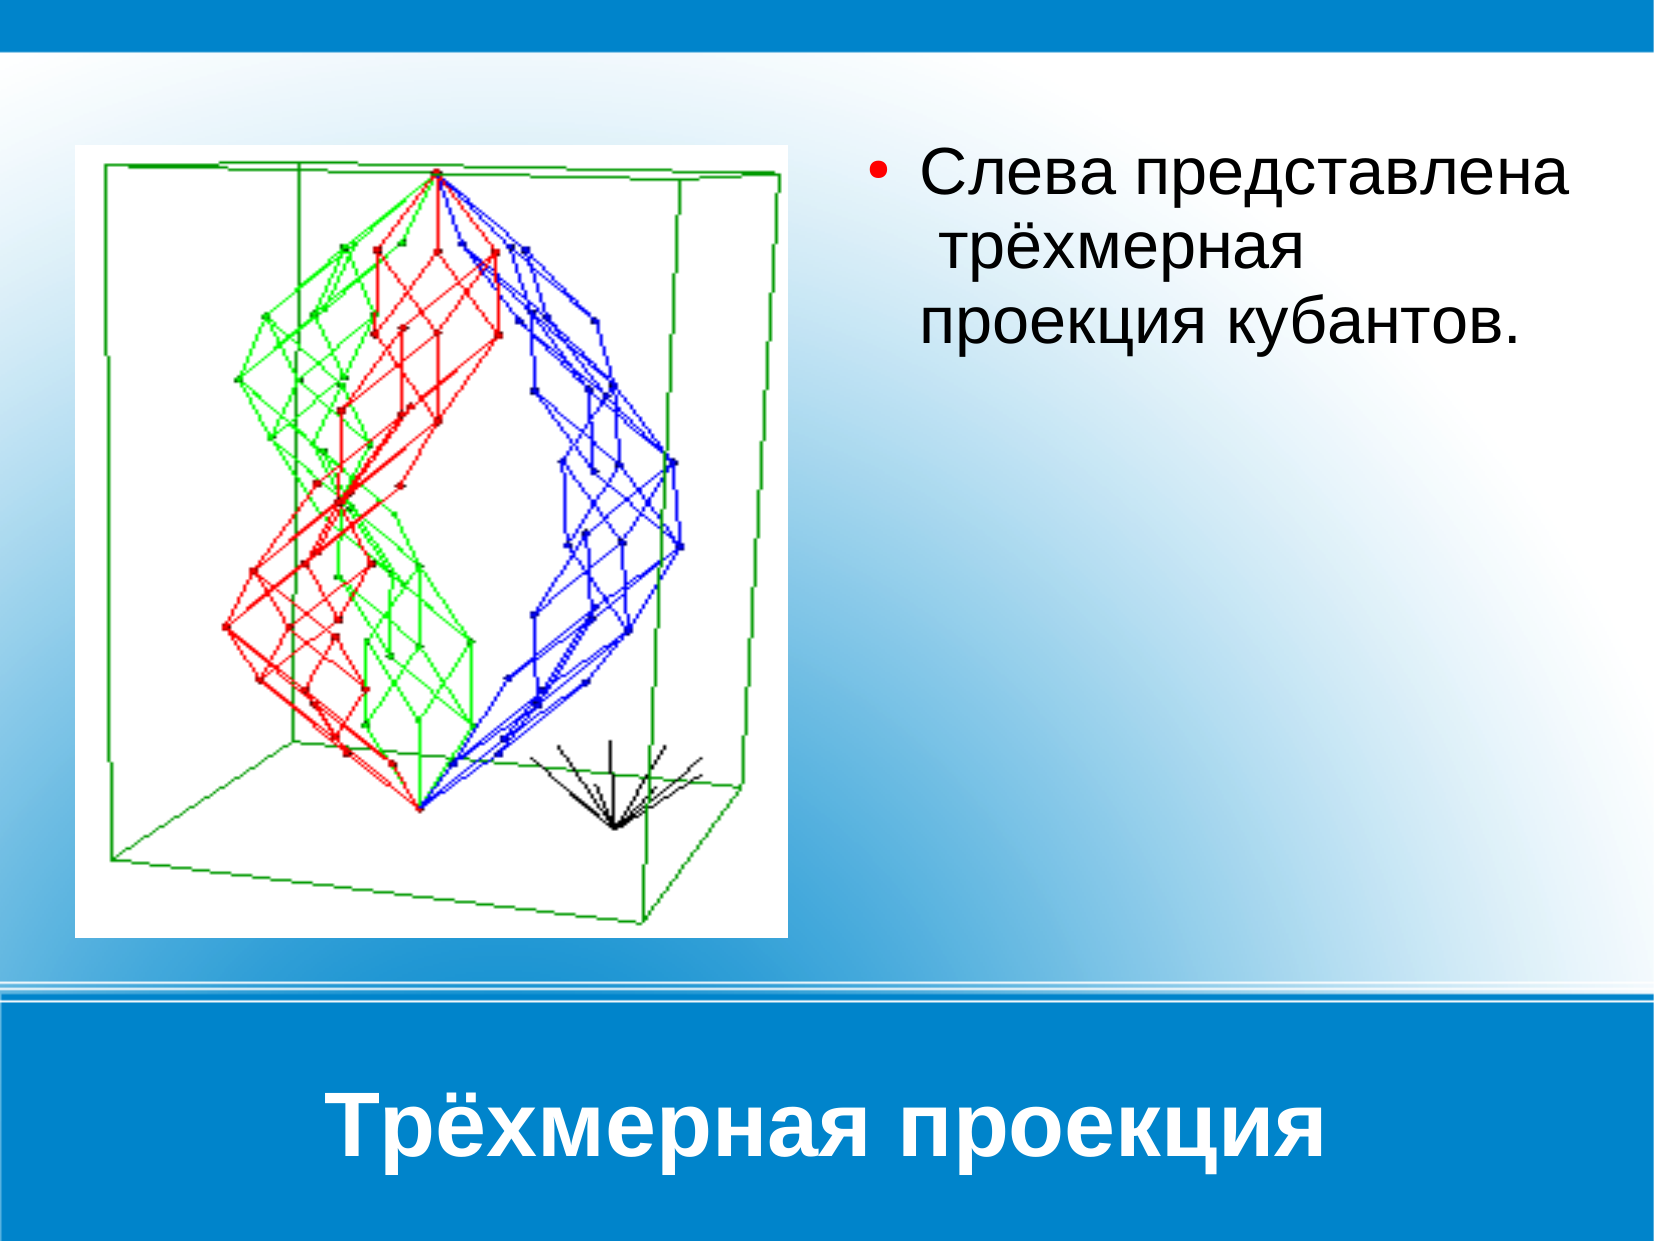

Слева представлена трёхмерная проекция кубантов.
# Трёхмерная проекция